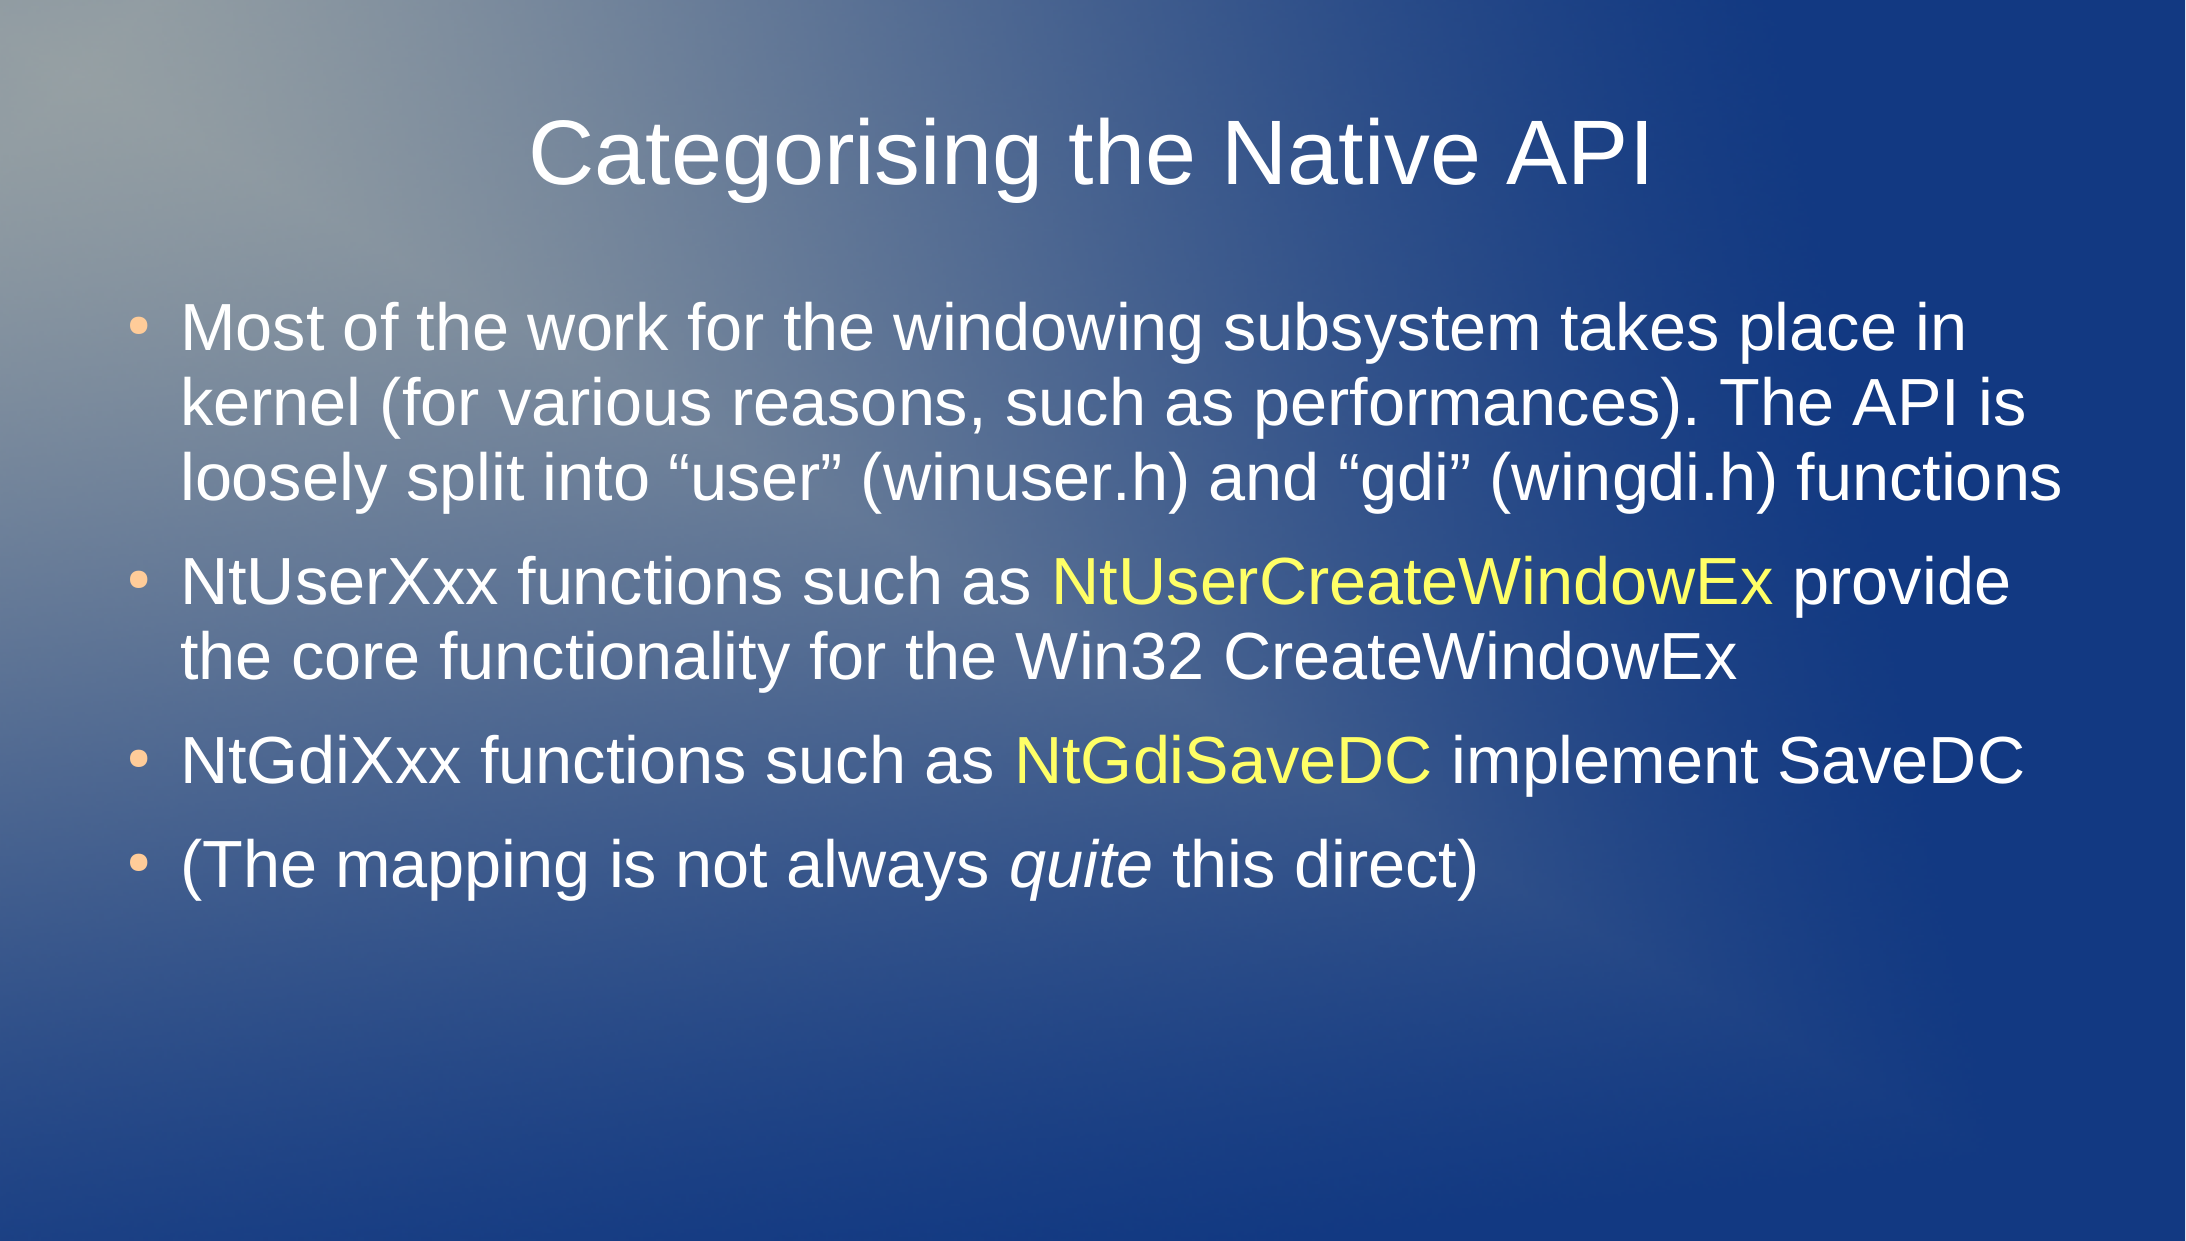

# Categorising the Native API
Most of the work for the windowing subsystem takes place in kernel (for various reasons, such as performances). The API is loosely split into “user” (winuser.h) and “gdi” (wingdi.h) functions
NtUserXxx functions such as NtUserCreateWindowEx provide the core functionality for the Win32 CreateWindowEx
NtGdiXxx functions such as NtGdiSaveDC implement SaveDC
(The mapping is not always quite this direct)